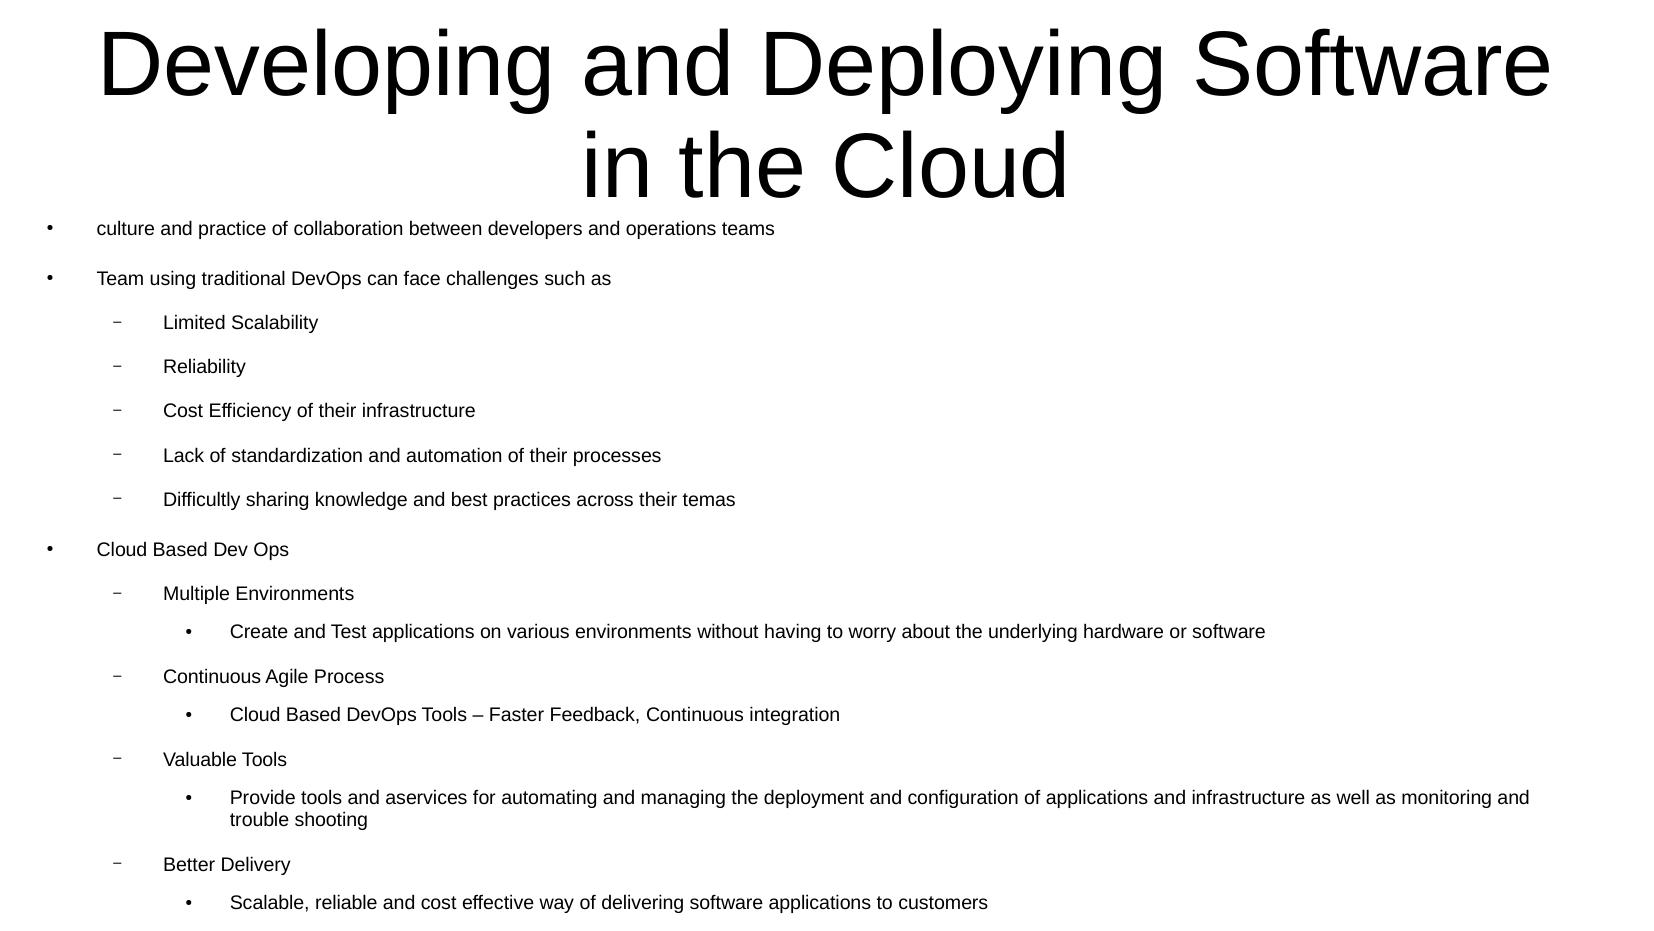

# Developing and Deploying Software in the Cloud
culture and practice of collaboration between developers and operations teams
Team using traditional DevOps can face challenges such as
Limited Scalability
Reliability
Cost Efficiency of their infrastructure
Lack of standardization and automation of their processes
Difficultly sharing knowledge and best practices across their temas
Cloud Based Dev Ops
Multiple Environments
Create and Test applications on various environments without having to worry about the underlying hardware or software
Continuous Agile Process
Cloud Based DevOps Tools – Faster Feedback, Continuous integration
Valuable Tools
Provide tools and aservices for automating and managing the deployment and configuration of applications and infrastructure as well as monitoring and trouble shooting
Better Delivery
Scalable, reliable and cost effective way of delivering software applications to customers